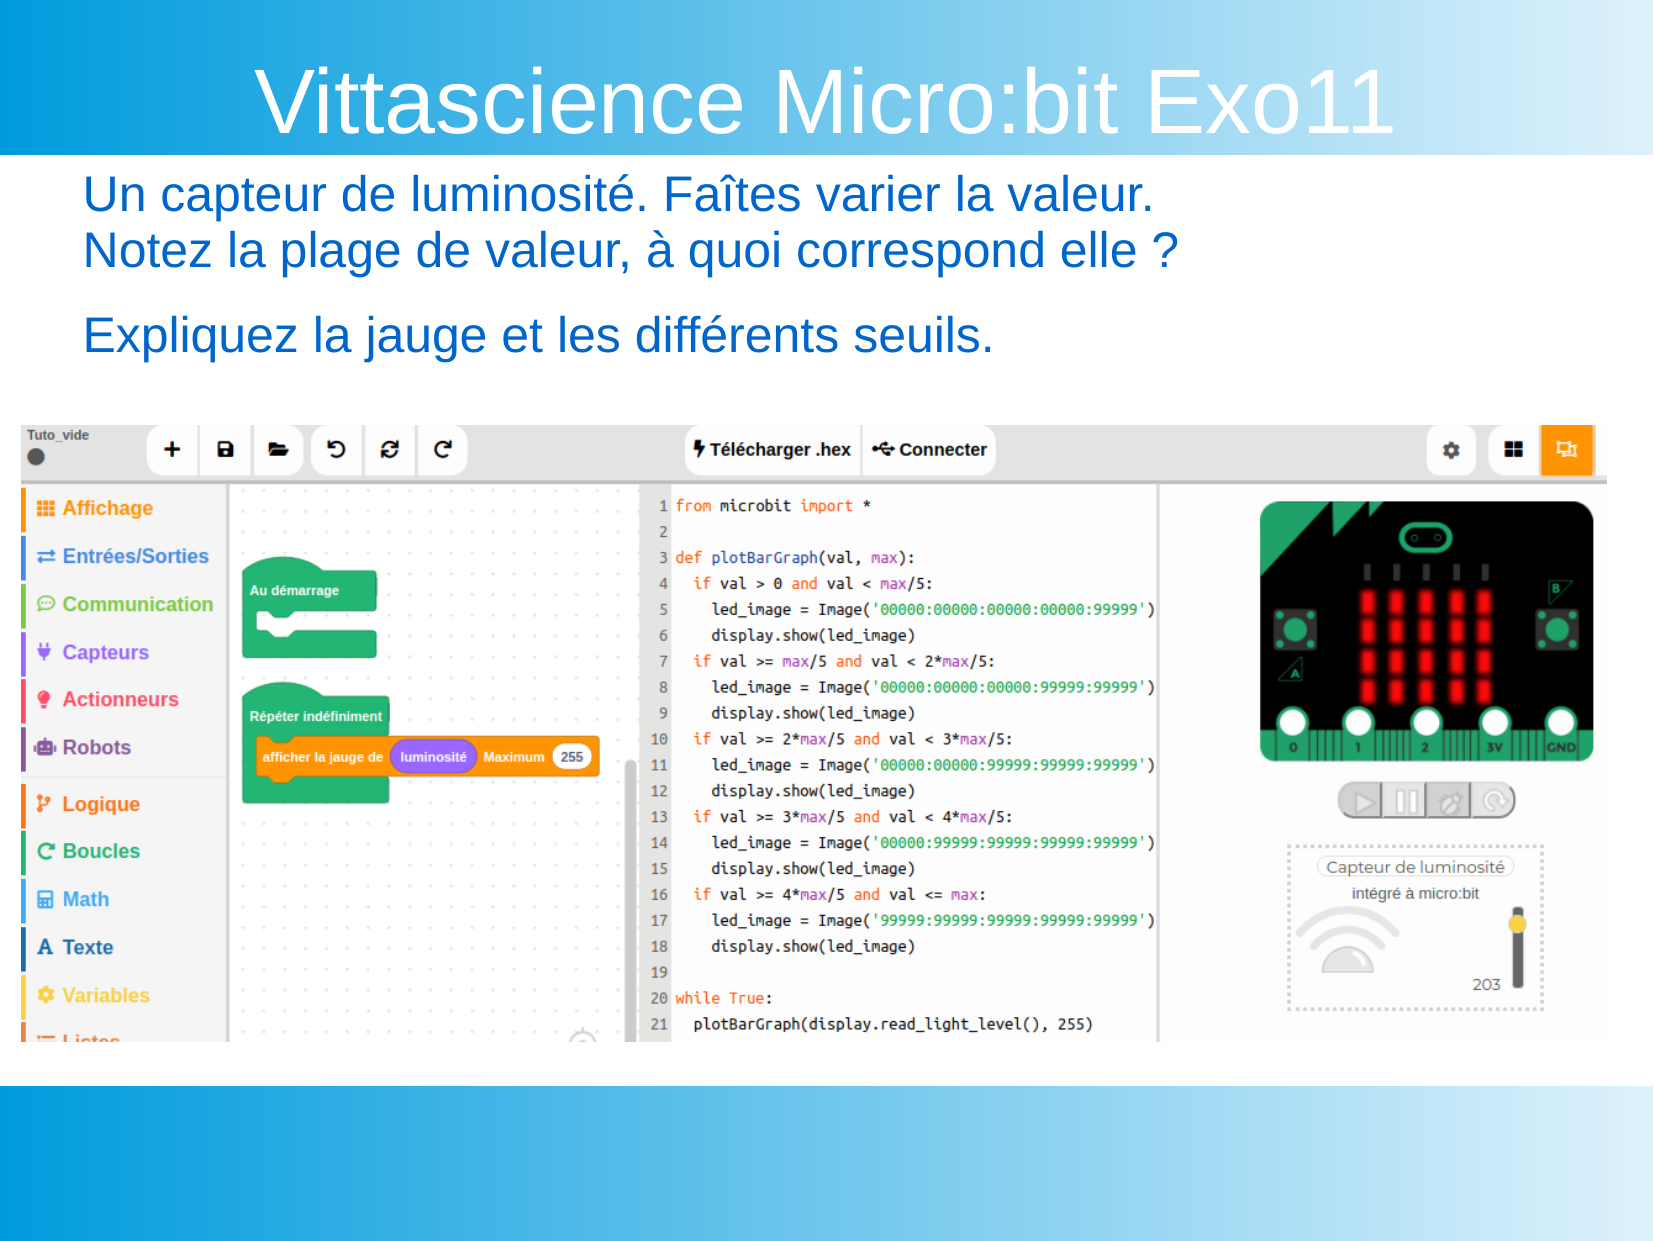

# Vittascience Micro:bit Exo11
Un capteur de luminosité. Faîtes varier la valeur.
Notez la plage de valeur, à quoi correspond elle ?
Expliquez la jauge et les différents seuils.